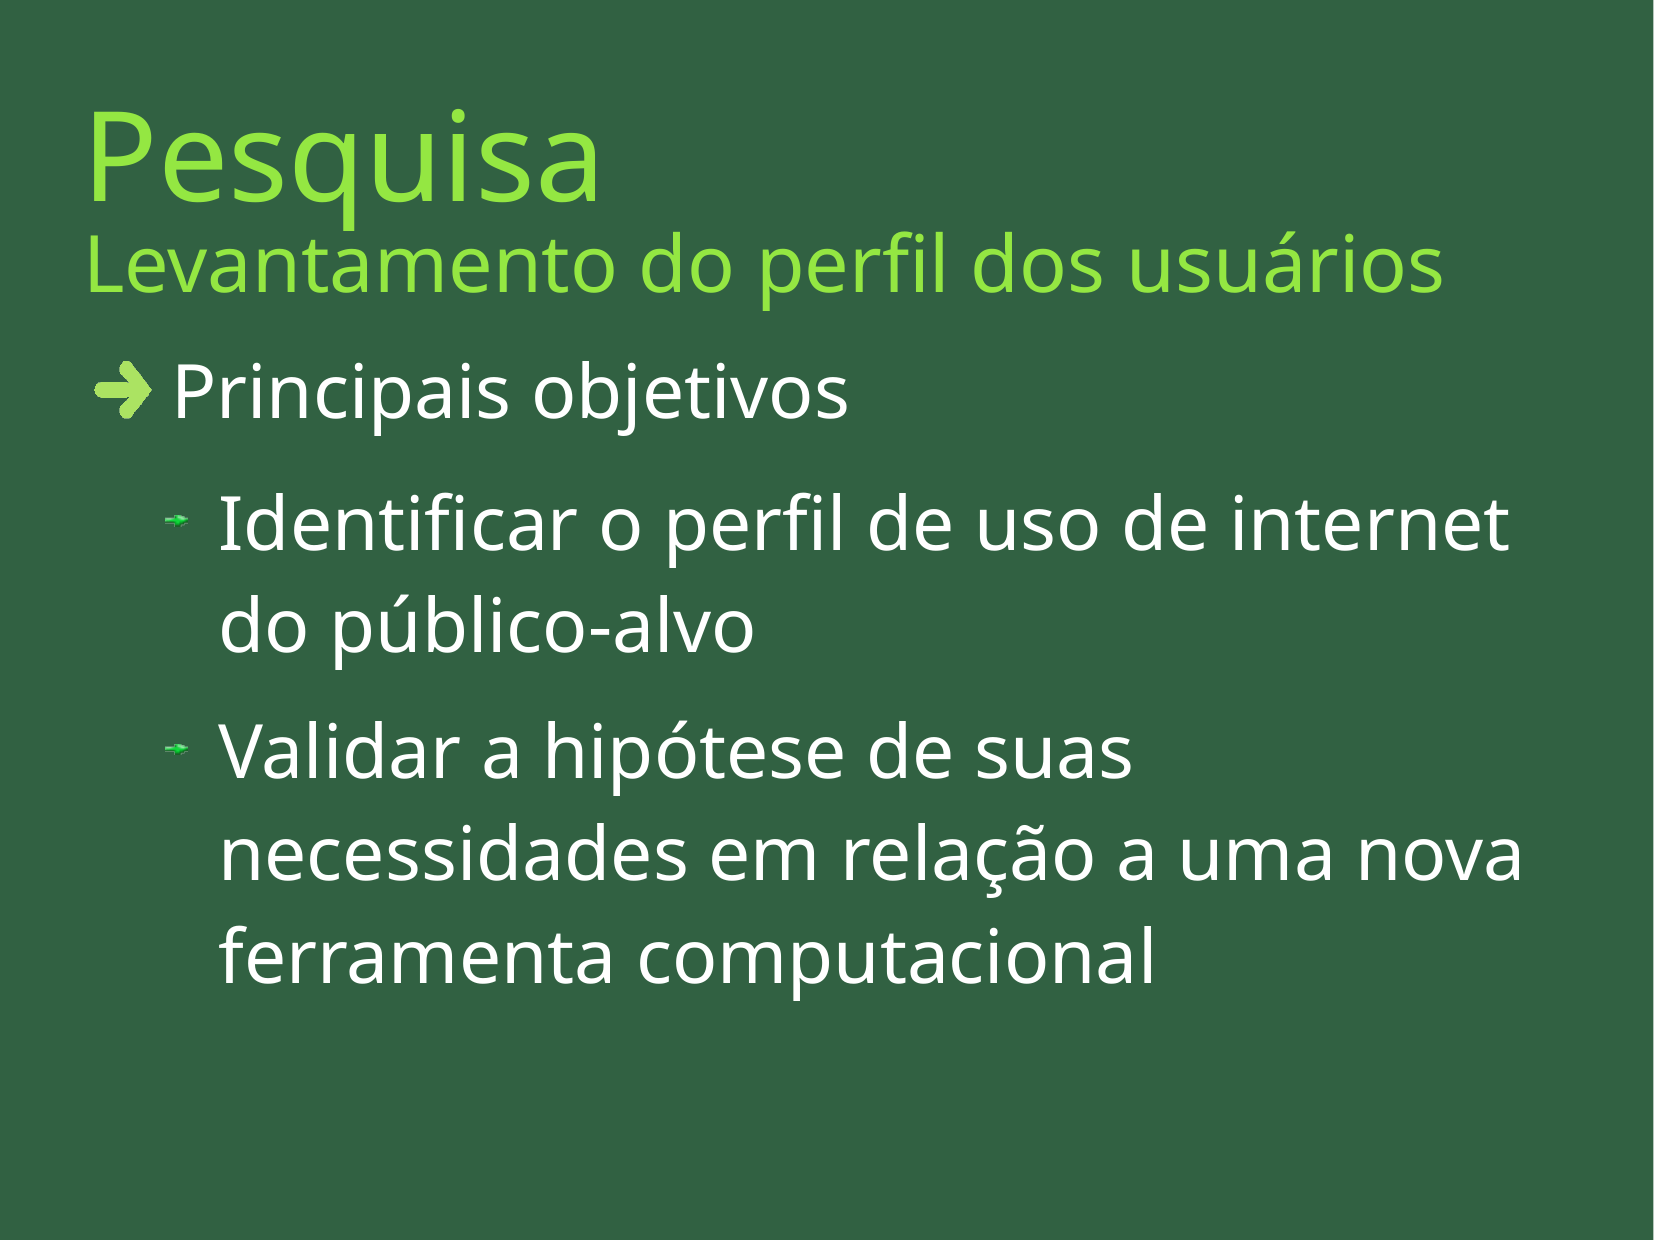

Pesquisa
Levantamento do perfil dos usuários
# Principais objetivos
Identificar o perfil de uso de internet do público-alvo
Validar a hipótese de suas necessidades em relação a uma nova ferramenta computacional